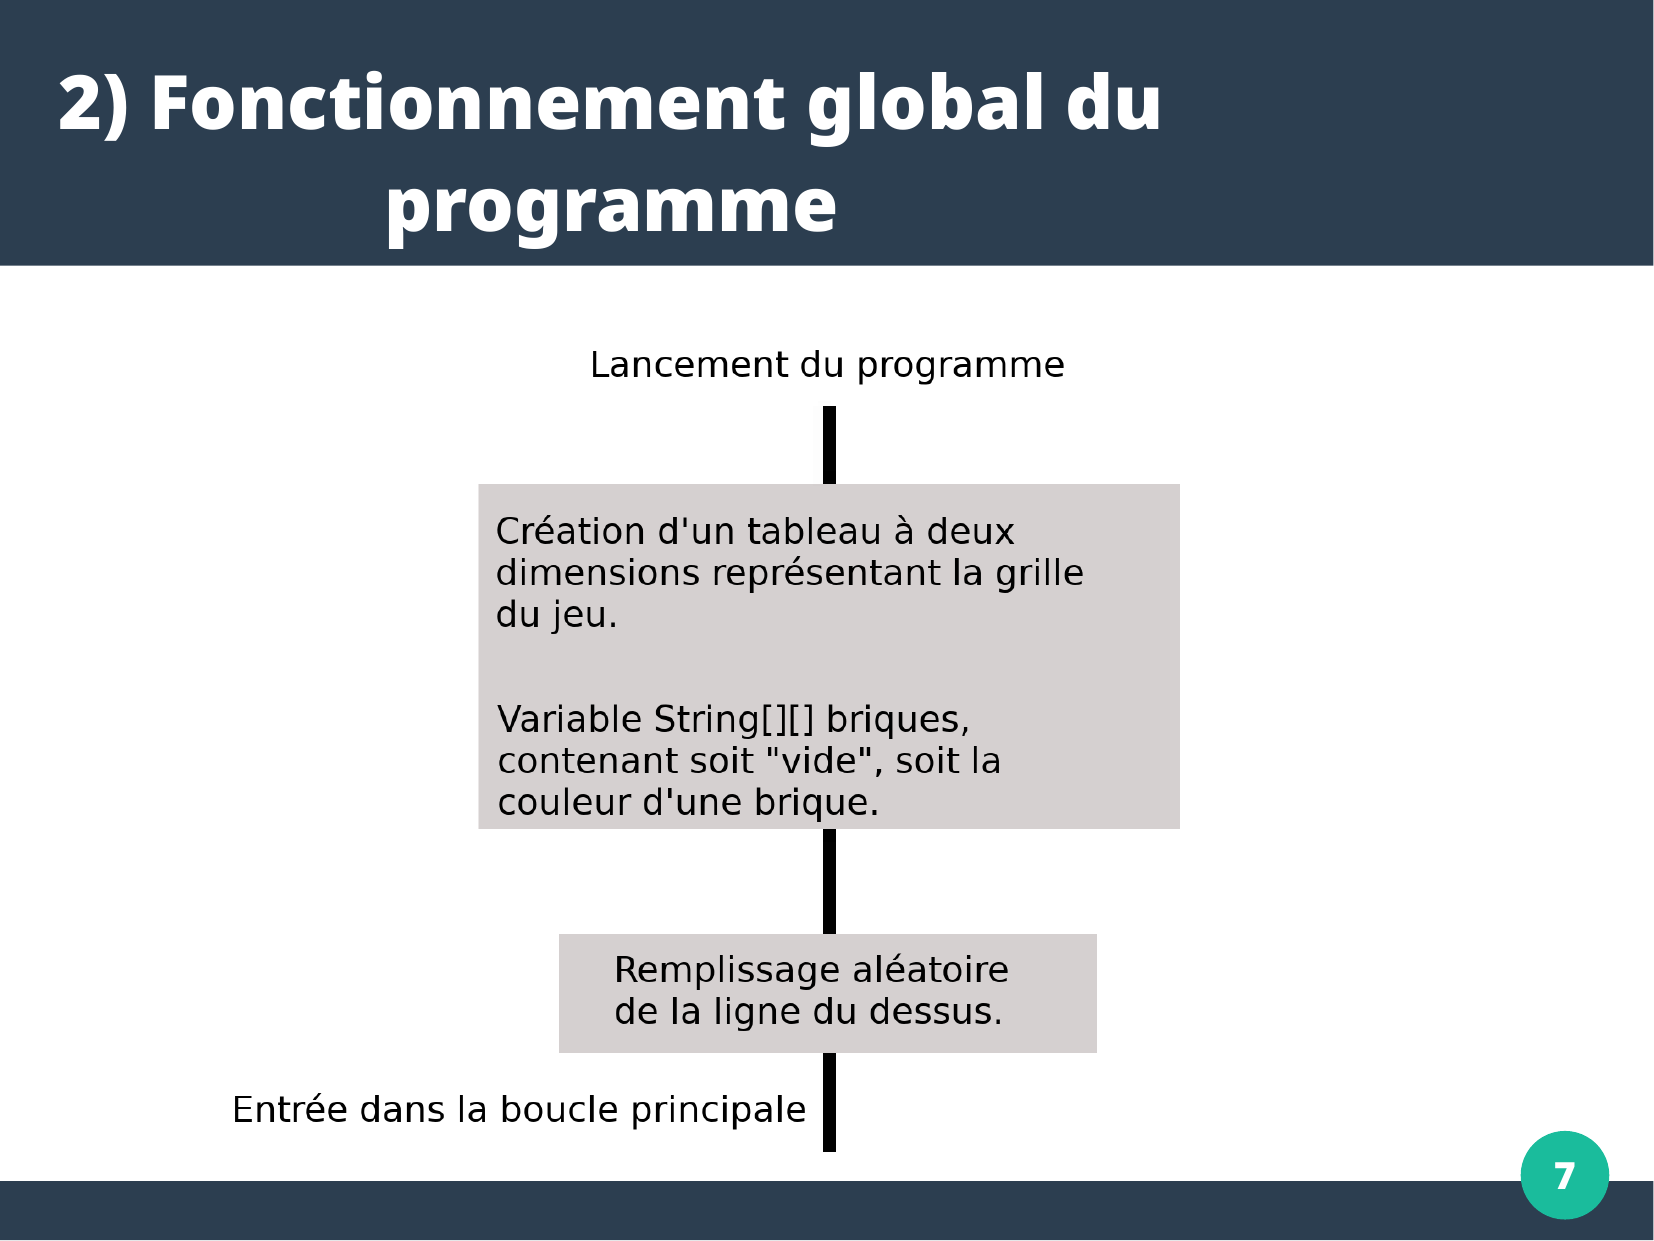

# 2) Fonctionnement global du programme
7